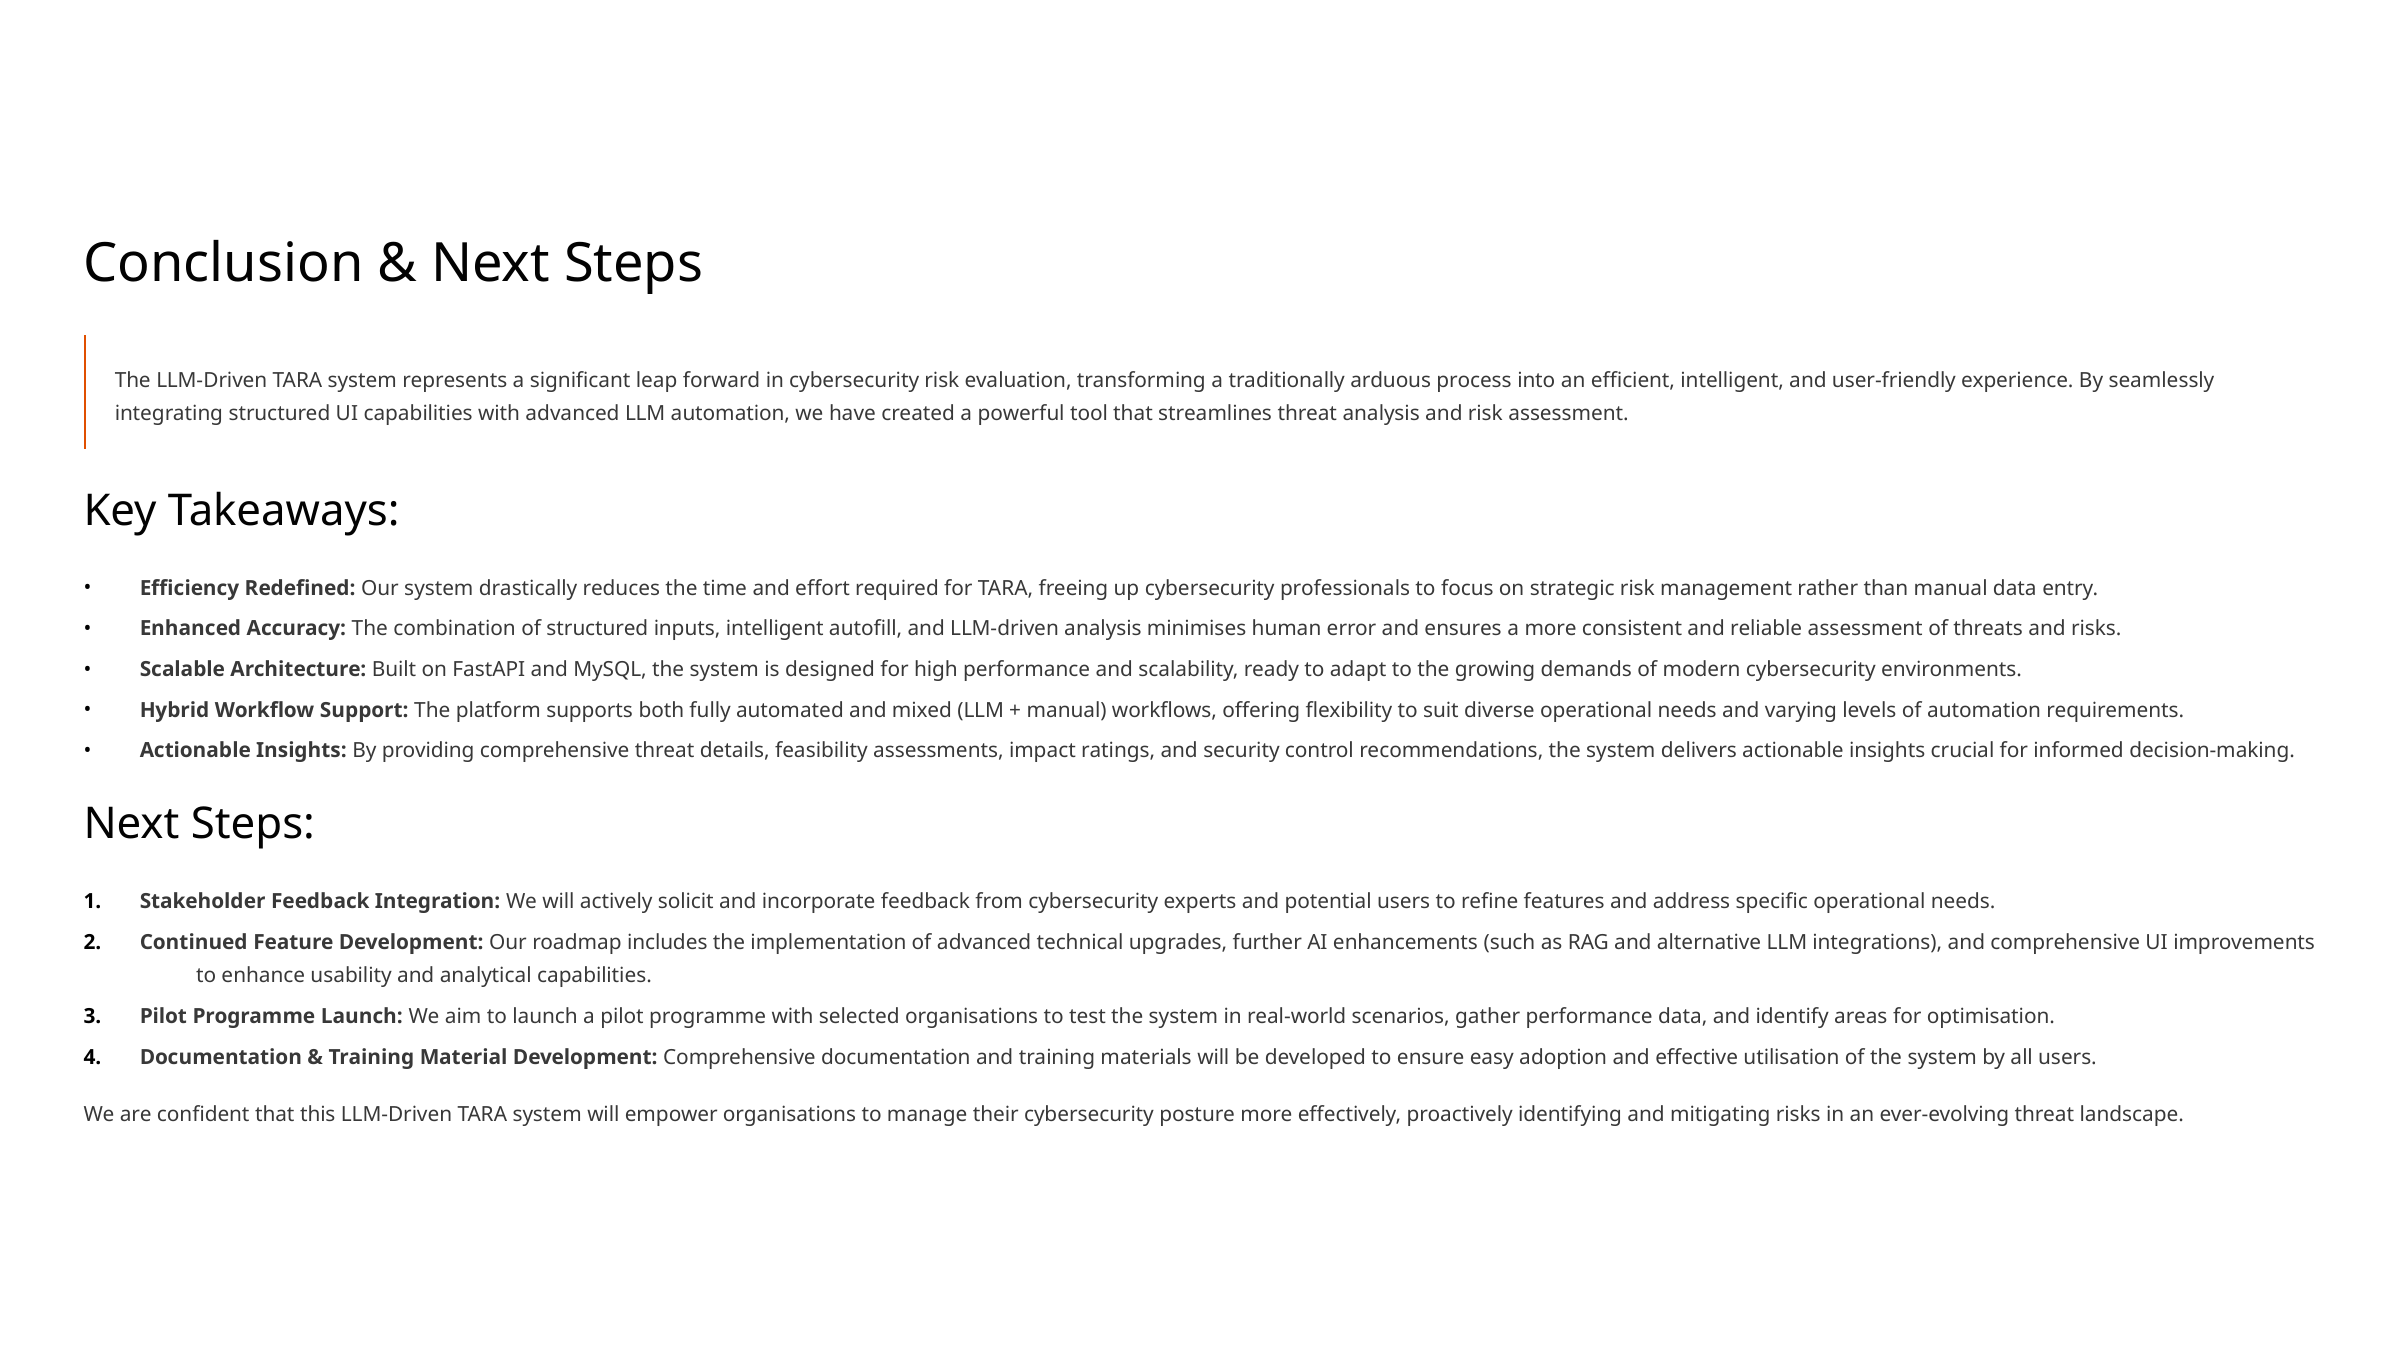

Conclusion & Next Steps
The LLM-Driven TARA system represents a significant leap forward in cybersecurity risk evaluation, transforming a traditionally arduous process into an efficient, intelligent, and user-friendly experience. By seamlessly integrating structured UI capabilities with advanced LLM automation, we have created a powerful tool that streamlines threat analysis and risk assessment.
Key Takeaways:
Efficiency Redefined: Our system drastically reduces the time and effort required for TARA, freeing up cybersecurity professionals to focus on strategic risk management rather than manual data entry.
Enhanced Accuracy: The combination of structured inputs, intelligent autofill, and LLM-driven analysis minimises human error and ensures a more consistent and reliable assessment of threats and risks.
Scalable Architecture: Built on FastAPI and MySQL, the system is designed for high performance and scalability, ready to adapt to the growing demands of modern cybersecurity environments.
Hybrid Workflow Support: The platform supports both fully automated and mixed (LLM + manual) workflows, offering flexibility to suit diverse operational needs and varying levels of automation requirements.
Actionable Insights: By providing comprehensive threat details, feasibility assessments, impact ratings, and security control recommendations, the system delivers actionable insights crucial for informed decision-making.
Next Steps:
Stakeholder Feedback Integration: We will actively solicit and incorporate feedback from cybersecurity experts and potential users to refine features and address specific operational needs.
Continued Feature Development: Our roadmap includes the implementation of advanced technical upgrades, further AI enhancements (such as RAG and alternative LLM integrations), and comprehensive UI improvements to enhance usability and analytical capabilities.
Pilot Programme Launch: We aim to launch a pilot programme with selected organisations to test the system in real-world scenarios, gather performance data, and identify areas for optimisation.
Documentation & Training Material Development: Comprehensive documentation and training materials will be developed to ensure easy adoption and effective utilisation of the system by all users.
We are confident that this LLM-Driven TARA system will empower organisations to manage their cybersecurity posture more effectively, proactively identifying and mitigating risks in an ever-evolving threat landscape.